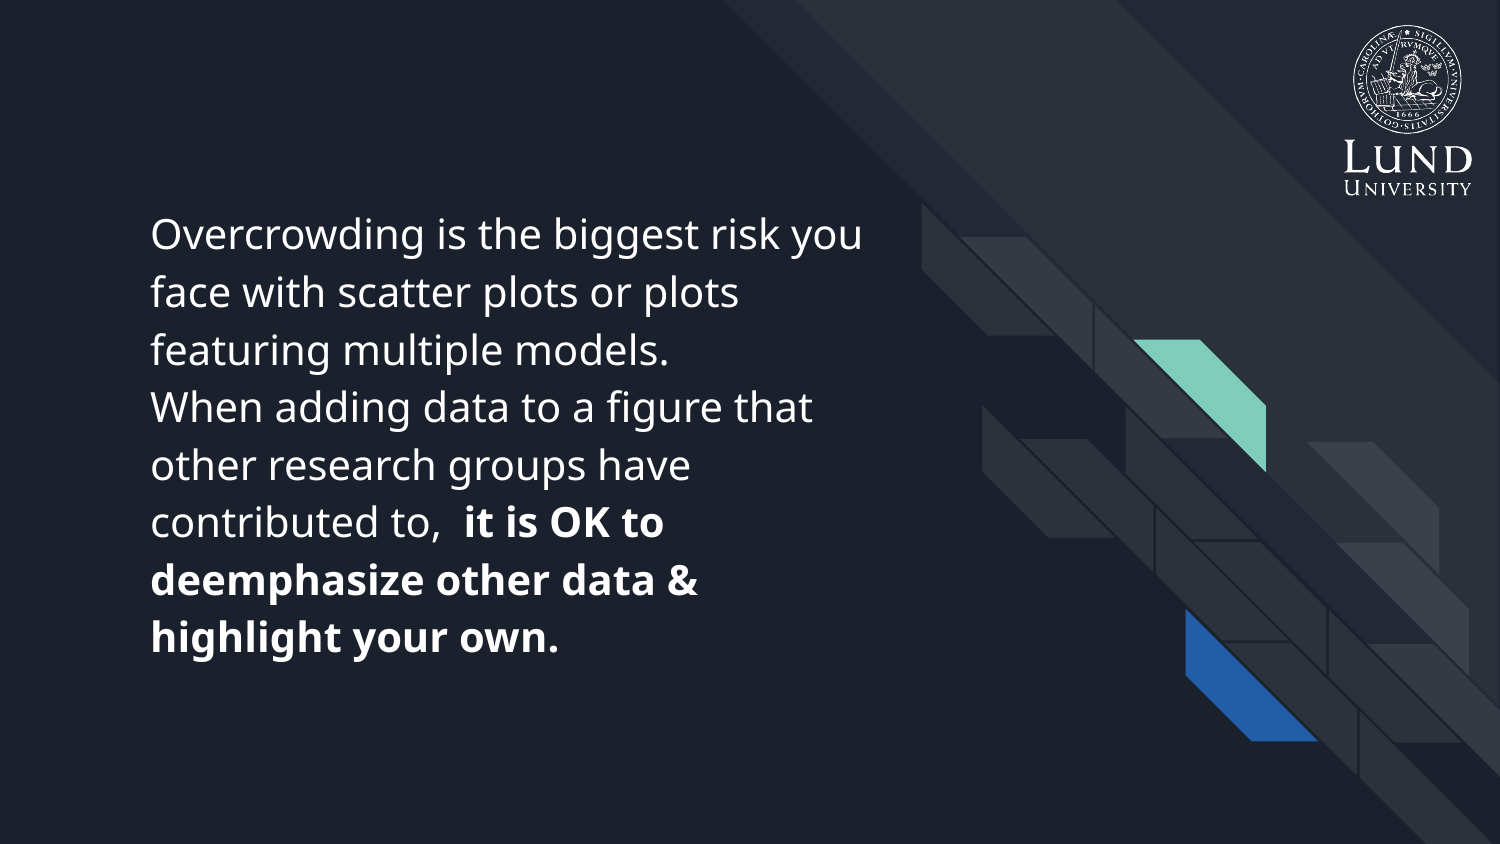

# Overcrowding is the biggest risk you face with scatter plots or plots featuring multiple models. When adding data to a figure that other research groups have contributed to, it is OK to deemphasize other data & highlight your own.